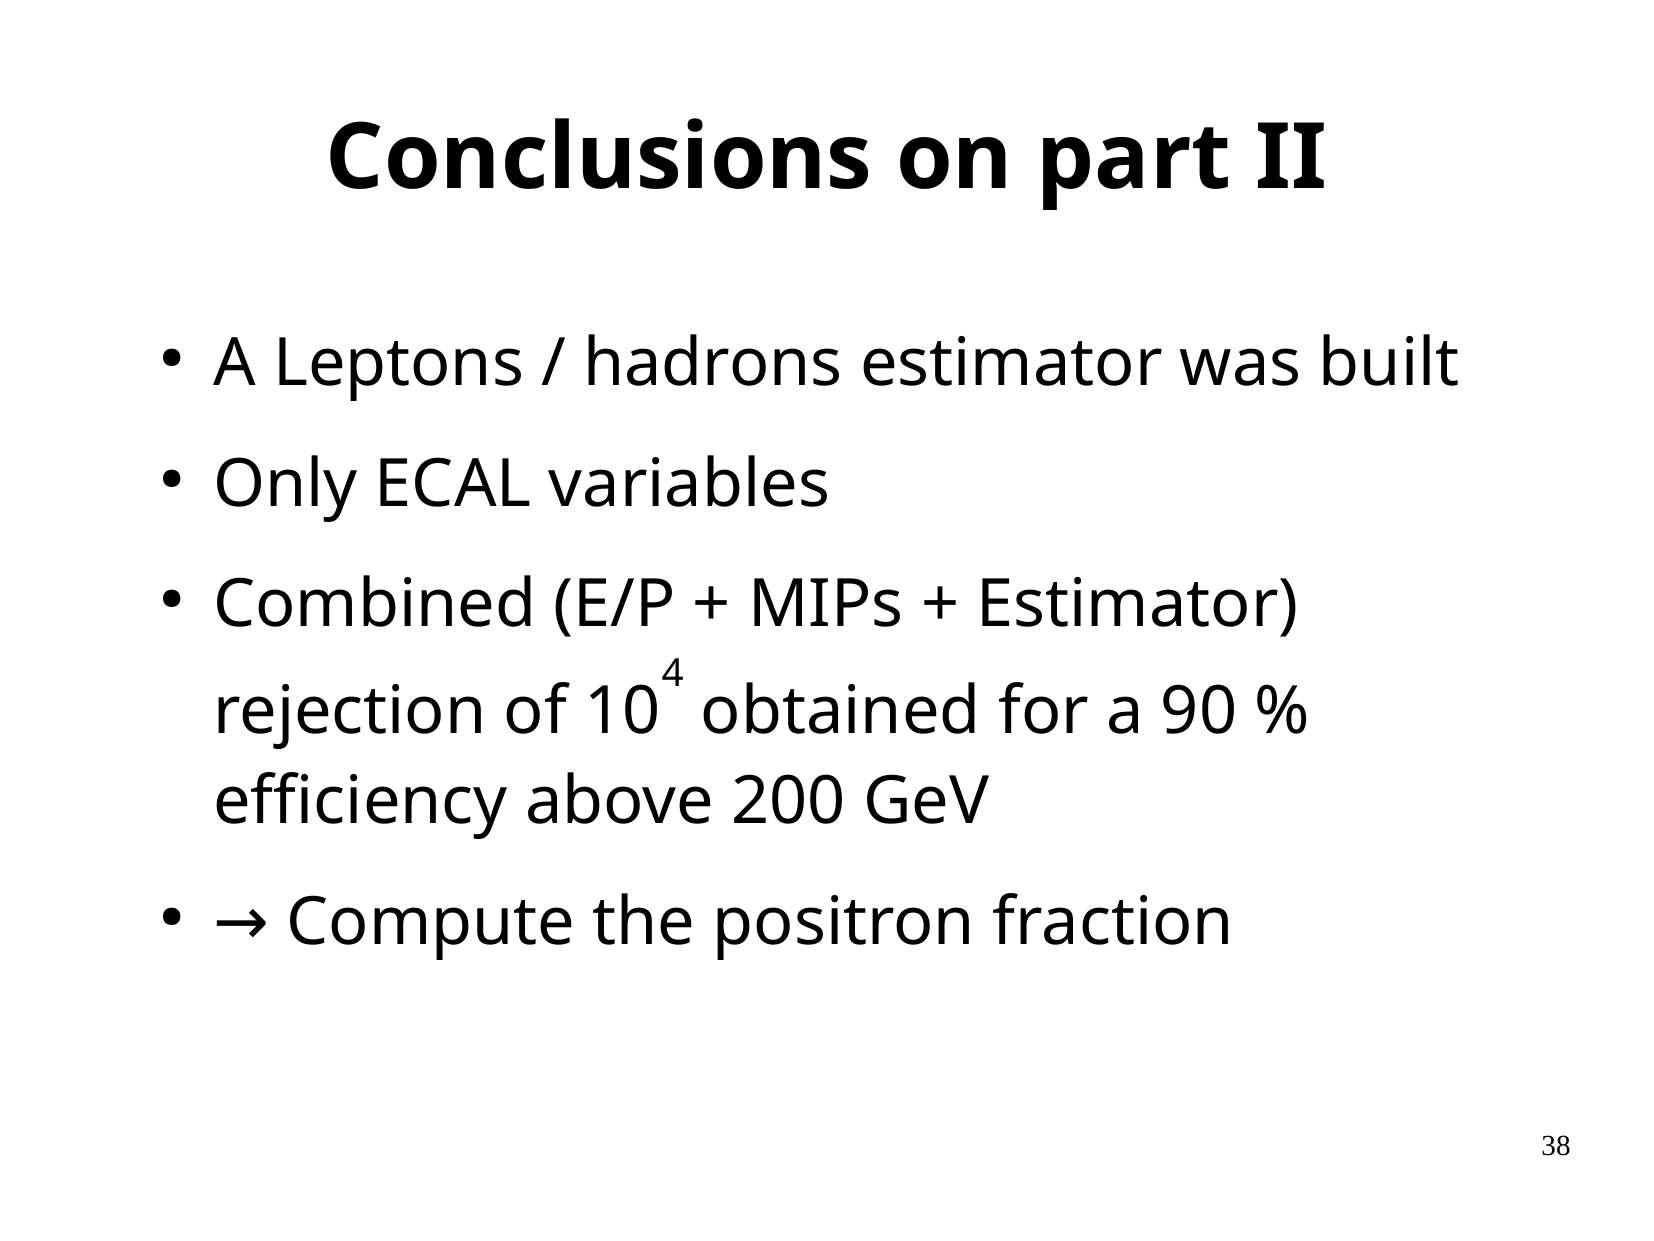

# Conclusions on part II
A Leptons / hadrons estimator was built
Only ECAL variables
Combined (E/P + MIPs + Estimator) rejection of 104 obtained for a 90 % efficiency above 200 GeV
→ Compute the positron fraction
38